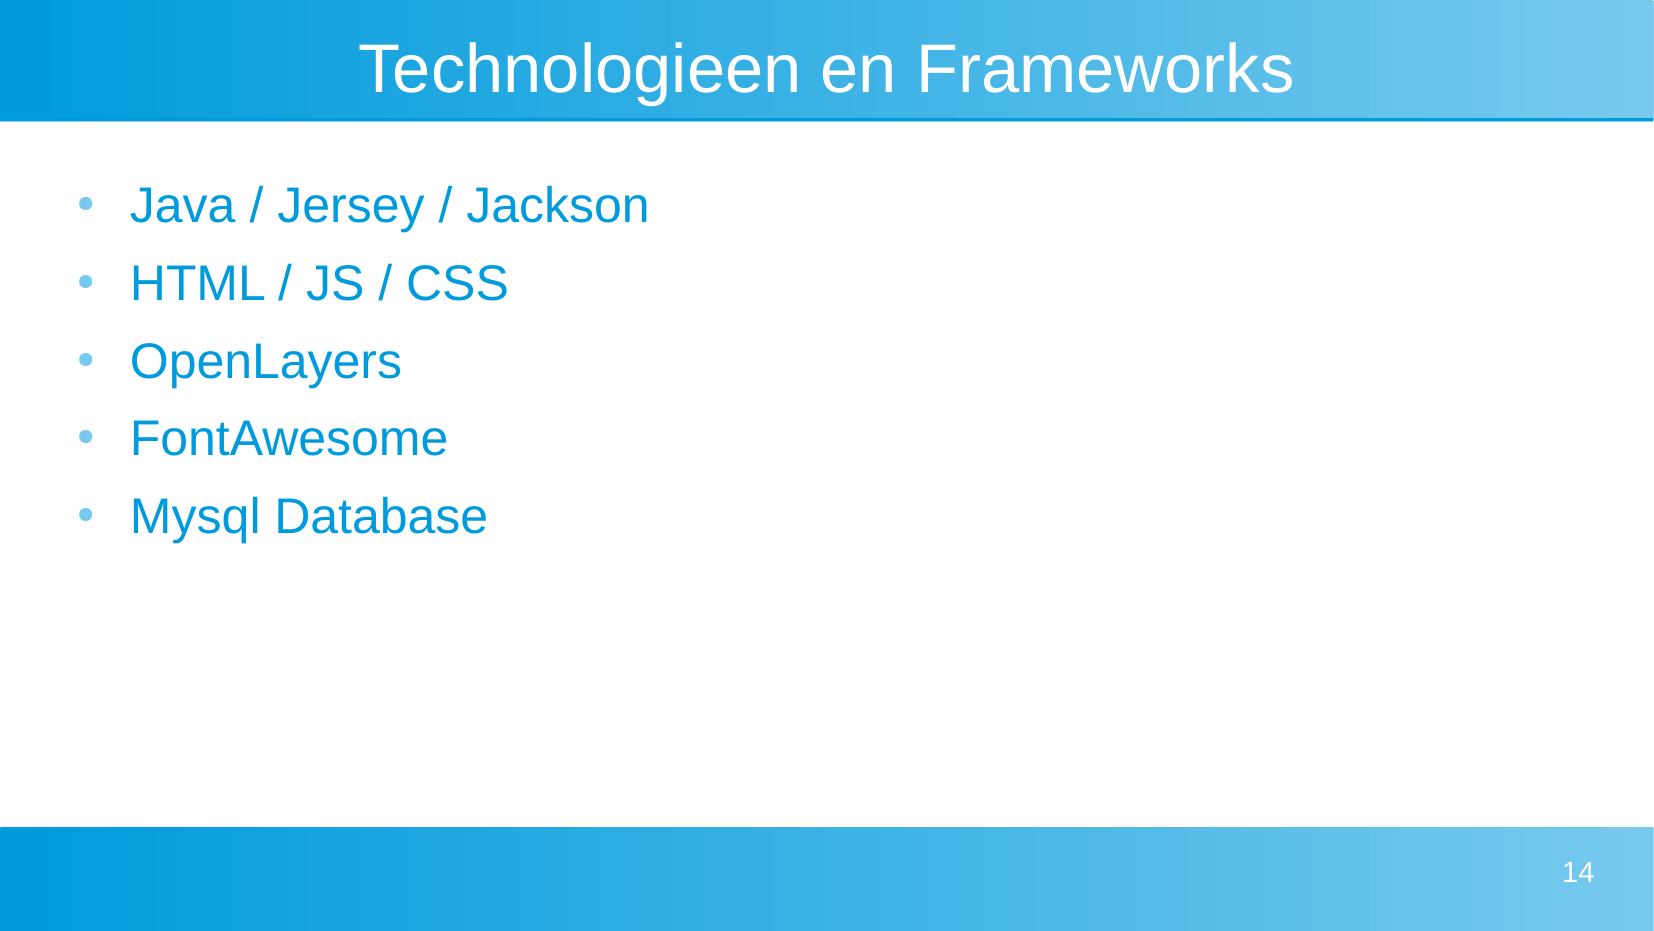

# Technologieen en Frameworks
Java / Jersey / Jackson
HTML / JS / CSS
OpenLayers
FontAwesome
Mysql Database
14